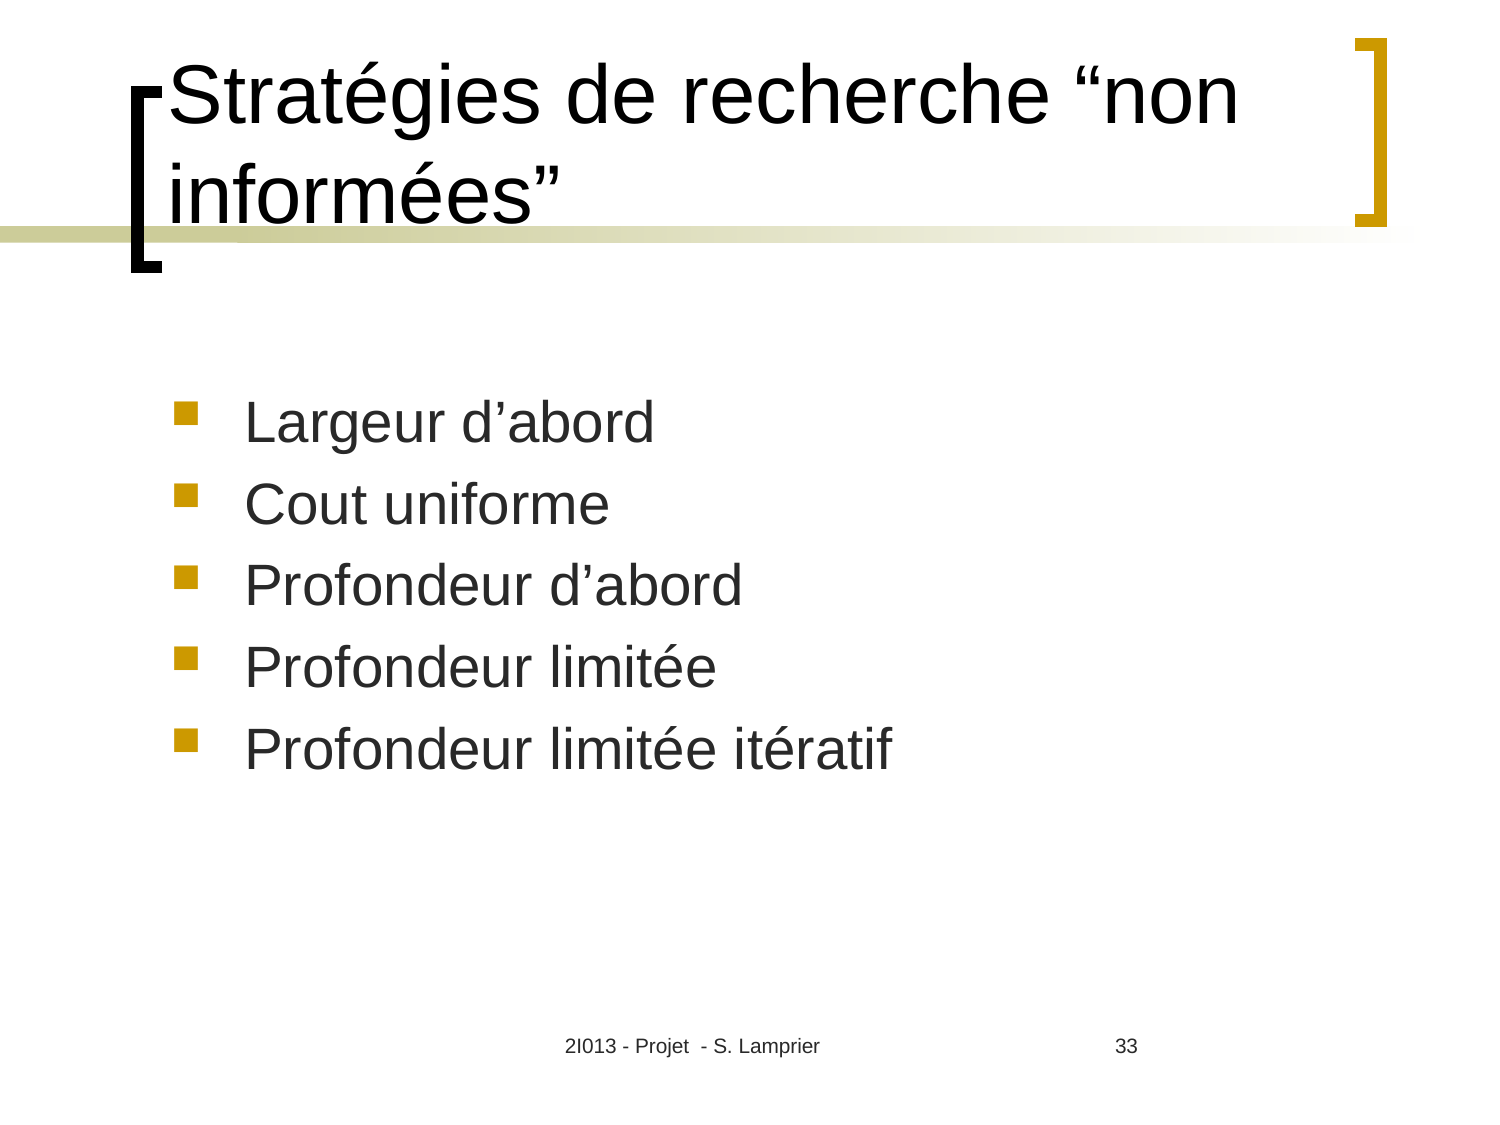

# Stratégies de recherche “non informées”
Largeur d’abord
Cout uniforme
Profondeur d’abord
Profondeur limitée
Profondeur limitée itératif
2I013 - Projet - S. Lamprier